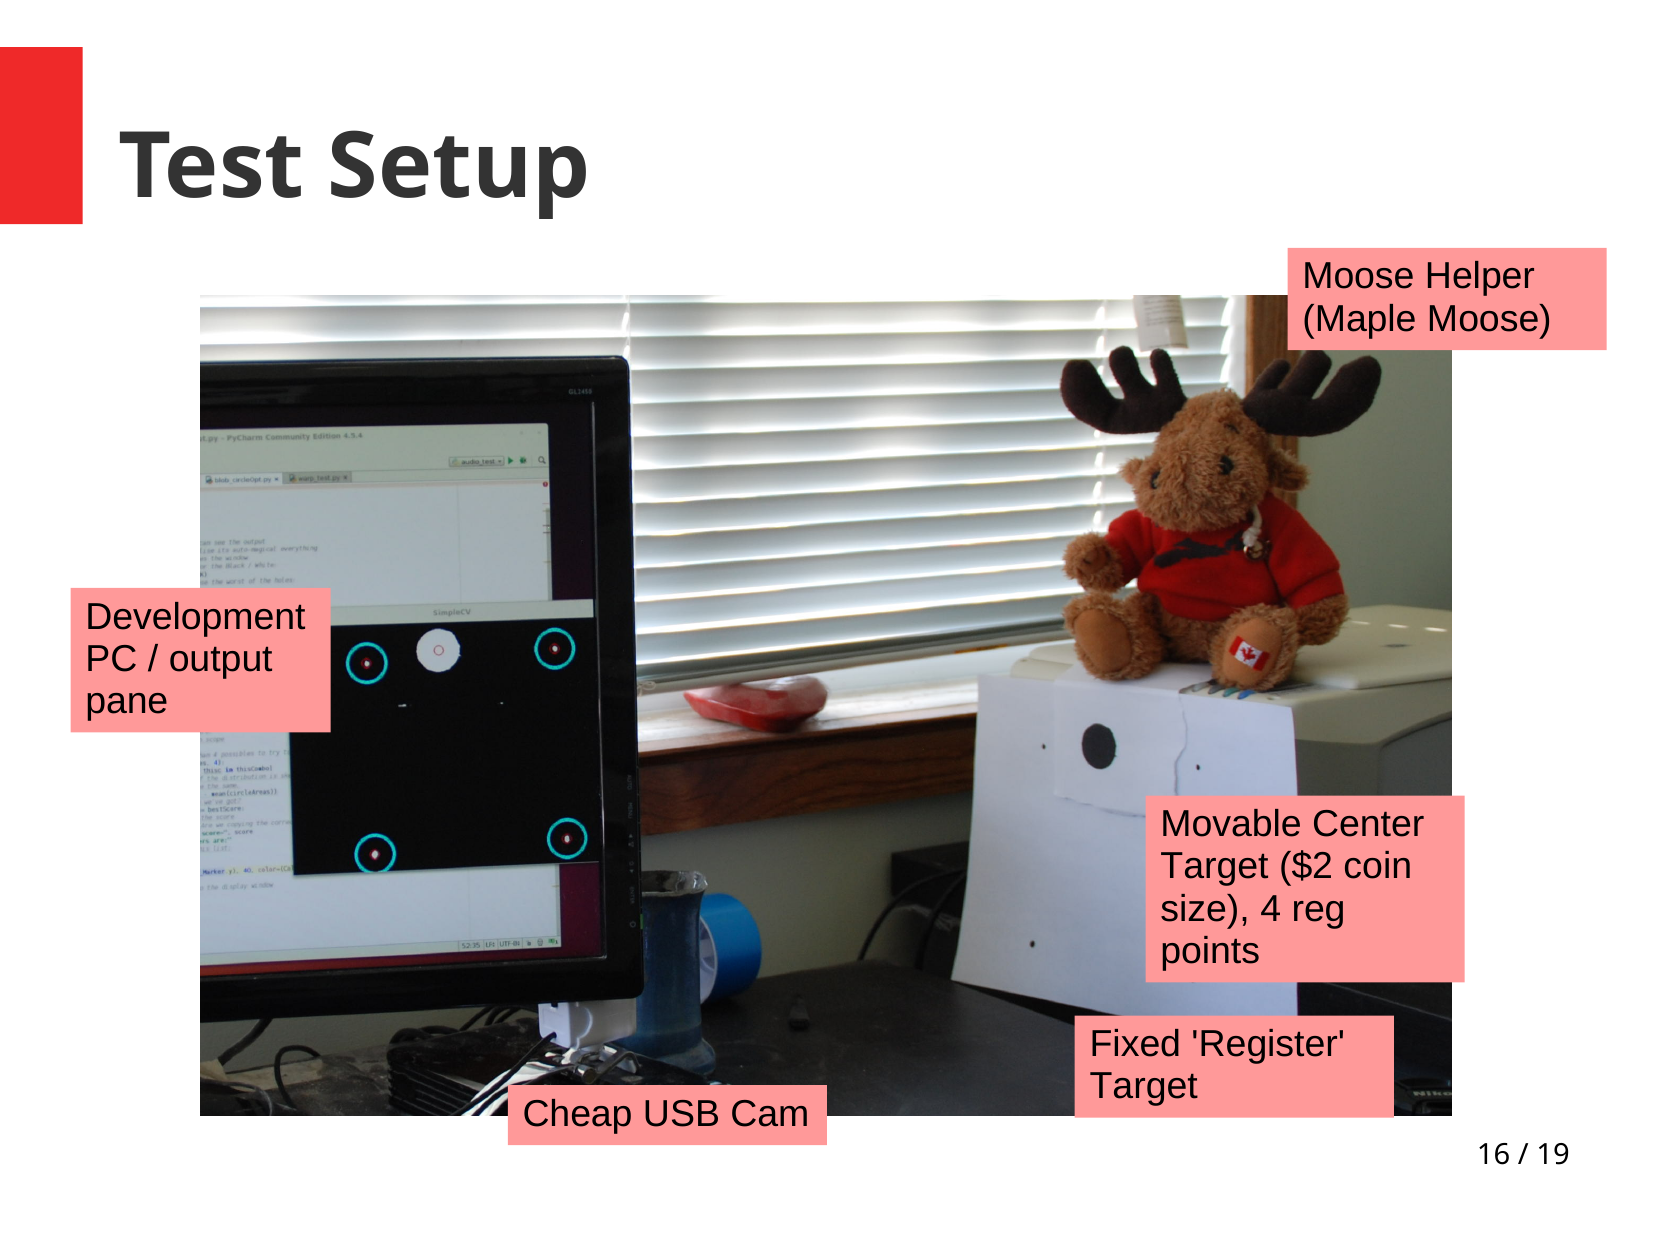

# Test Setup
Moose Helper
(Maple Moose)
Development PC / output pane
Movable Center Target ($2 coin size), 4 reg points
Fixed 'Register' Target
Cheap USB Cam
16